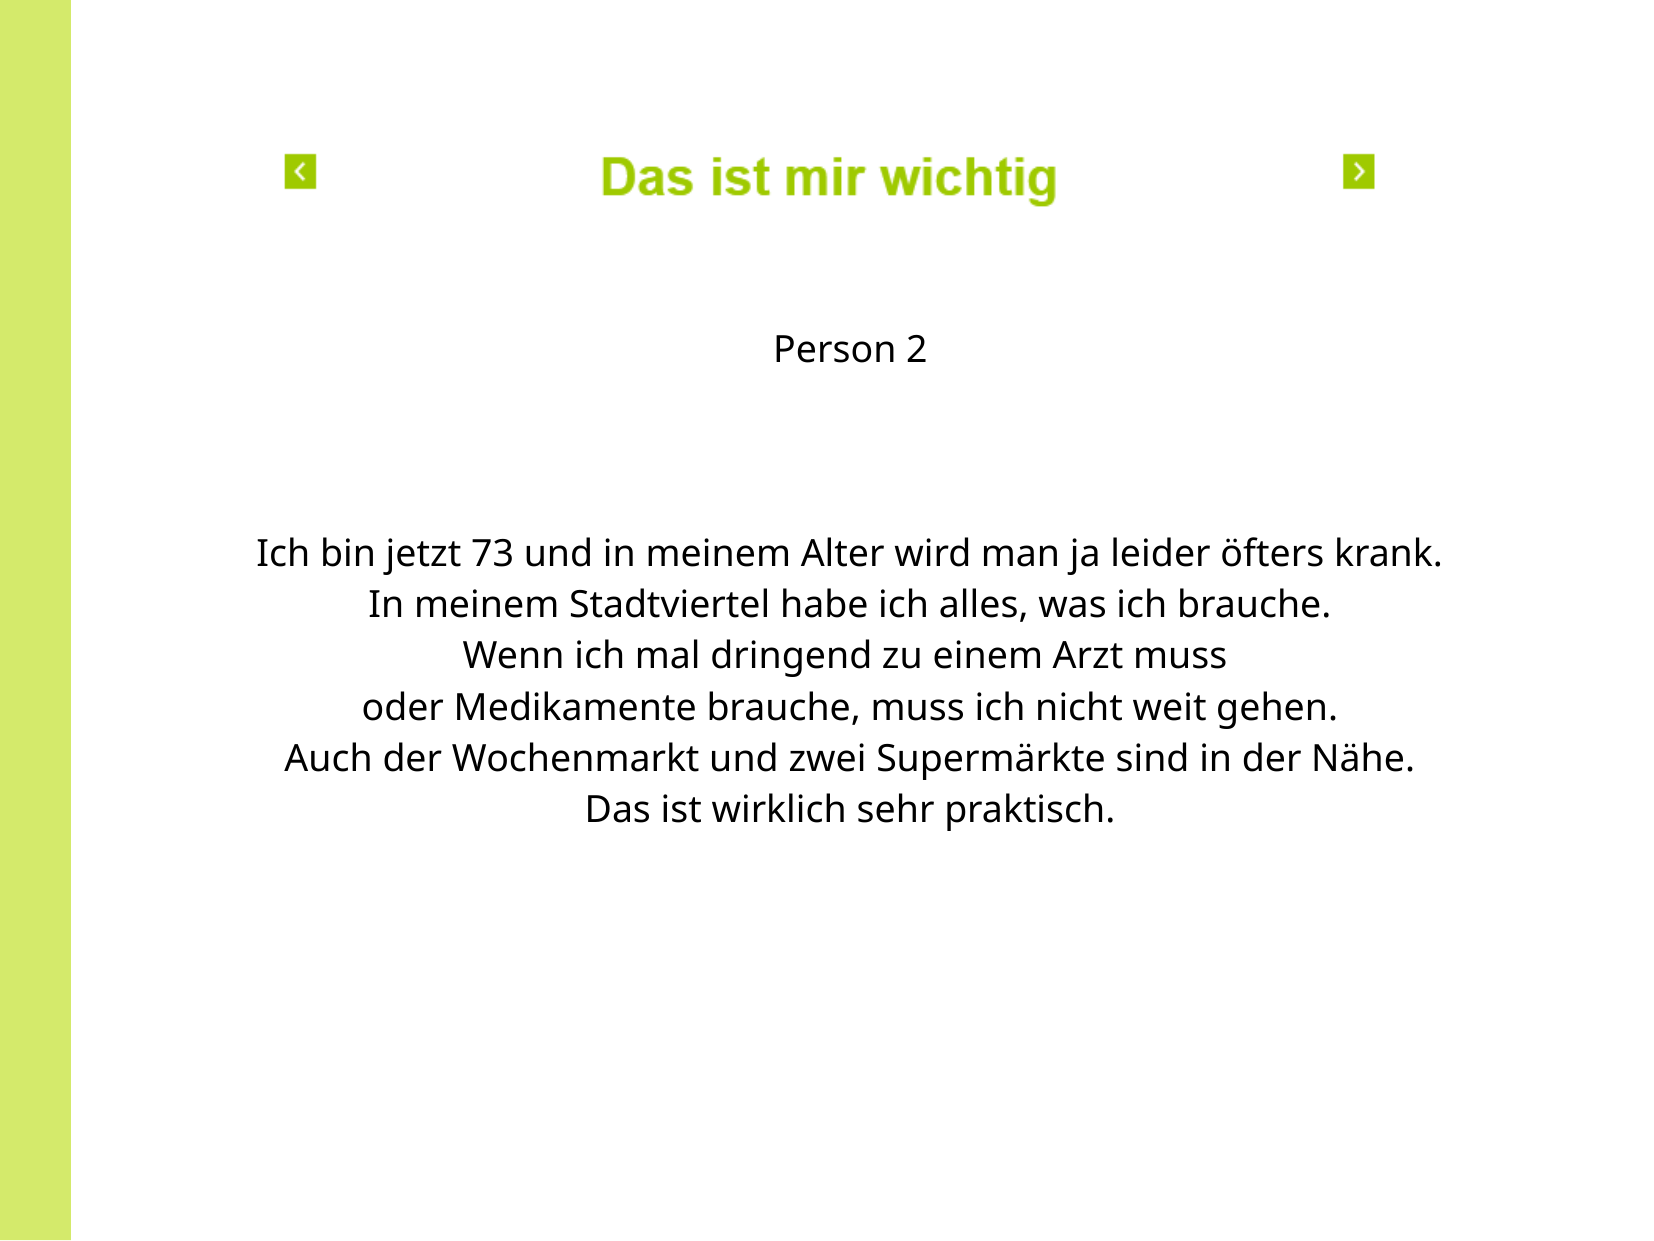

# Person 2 Ich bin jetzt 73 und in meinem Alter wird man ja leider öfters krank. In meinem Stadtviertel habe ich alles, was ich brauche. Wenn ich mal dringend zu einem Arzt muss oder Medikamente brauche, muss ich nicht weit gehen. Auch der Wochenmarkt und zwei Supermärkte sind in der Nähe. Das ist wirklich sehr praktisch.